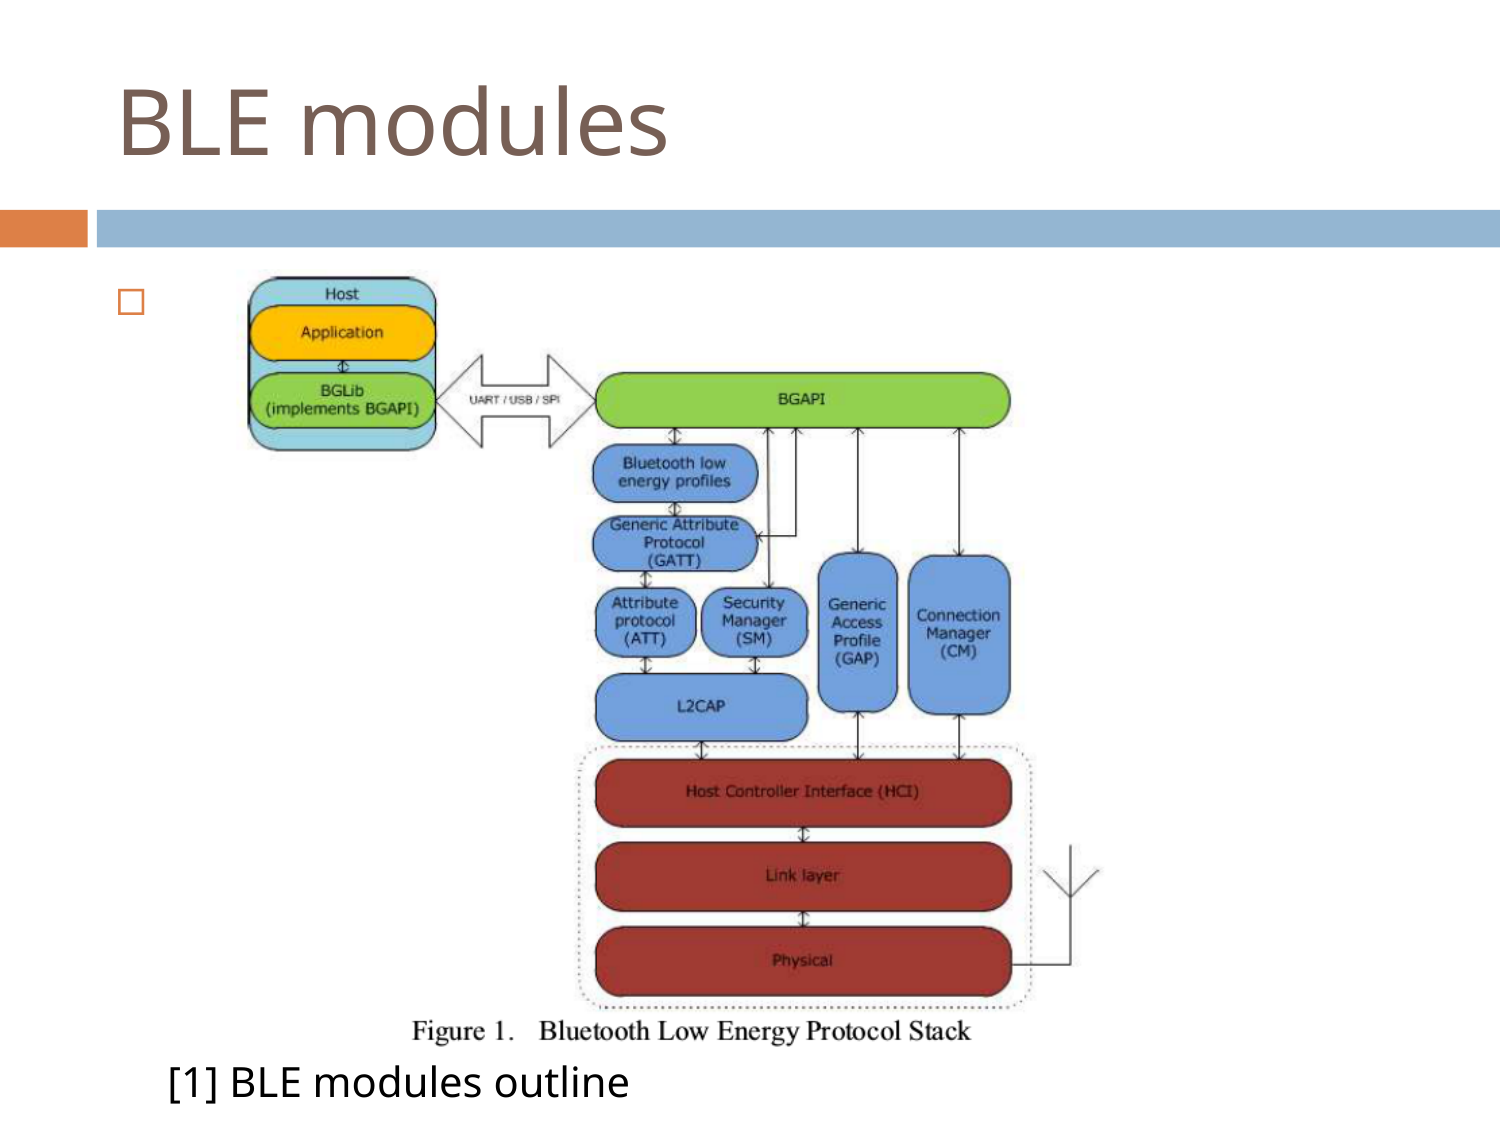

# BLE modules
[1] BLE modules outline